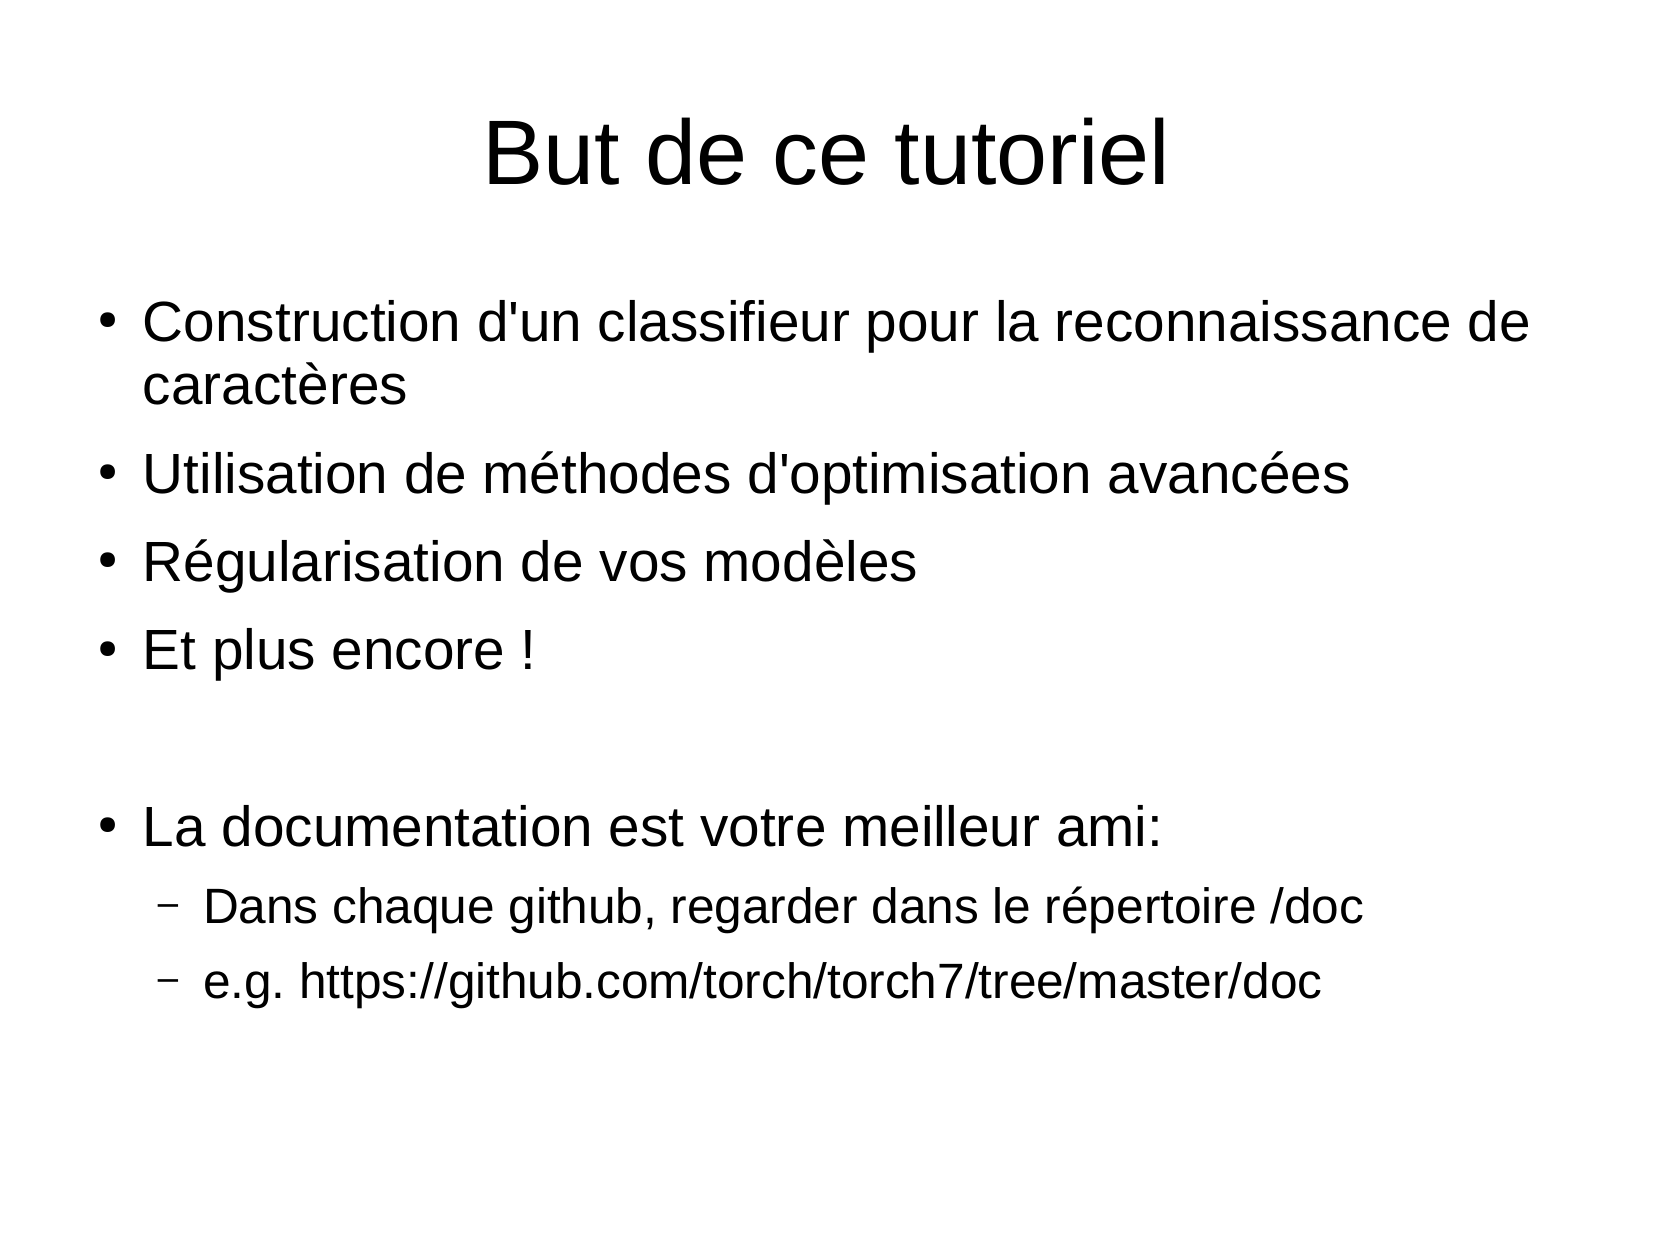

# But de ce tutoriel
Construction d'un classifieur pour la reconnaissance de caractères
Utilisation de méthodes d'optimisation avancées
Régularisation de vos modèles
Et plus encore !
La documentation est votre meilleur ami:
Dans chaque github, regarder dans le répertoire /doc
e.g. https://github.com/torch/torch7/tree/master/doc